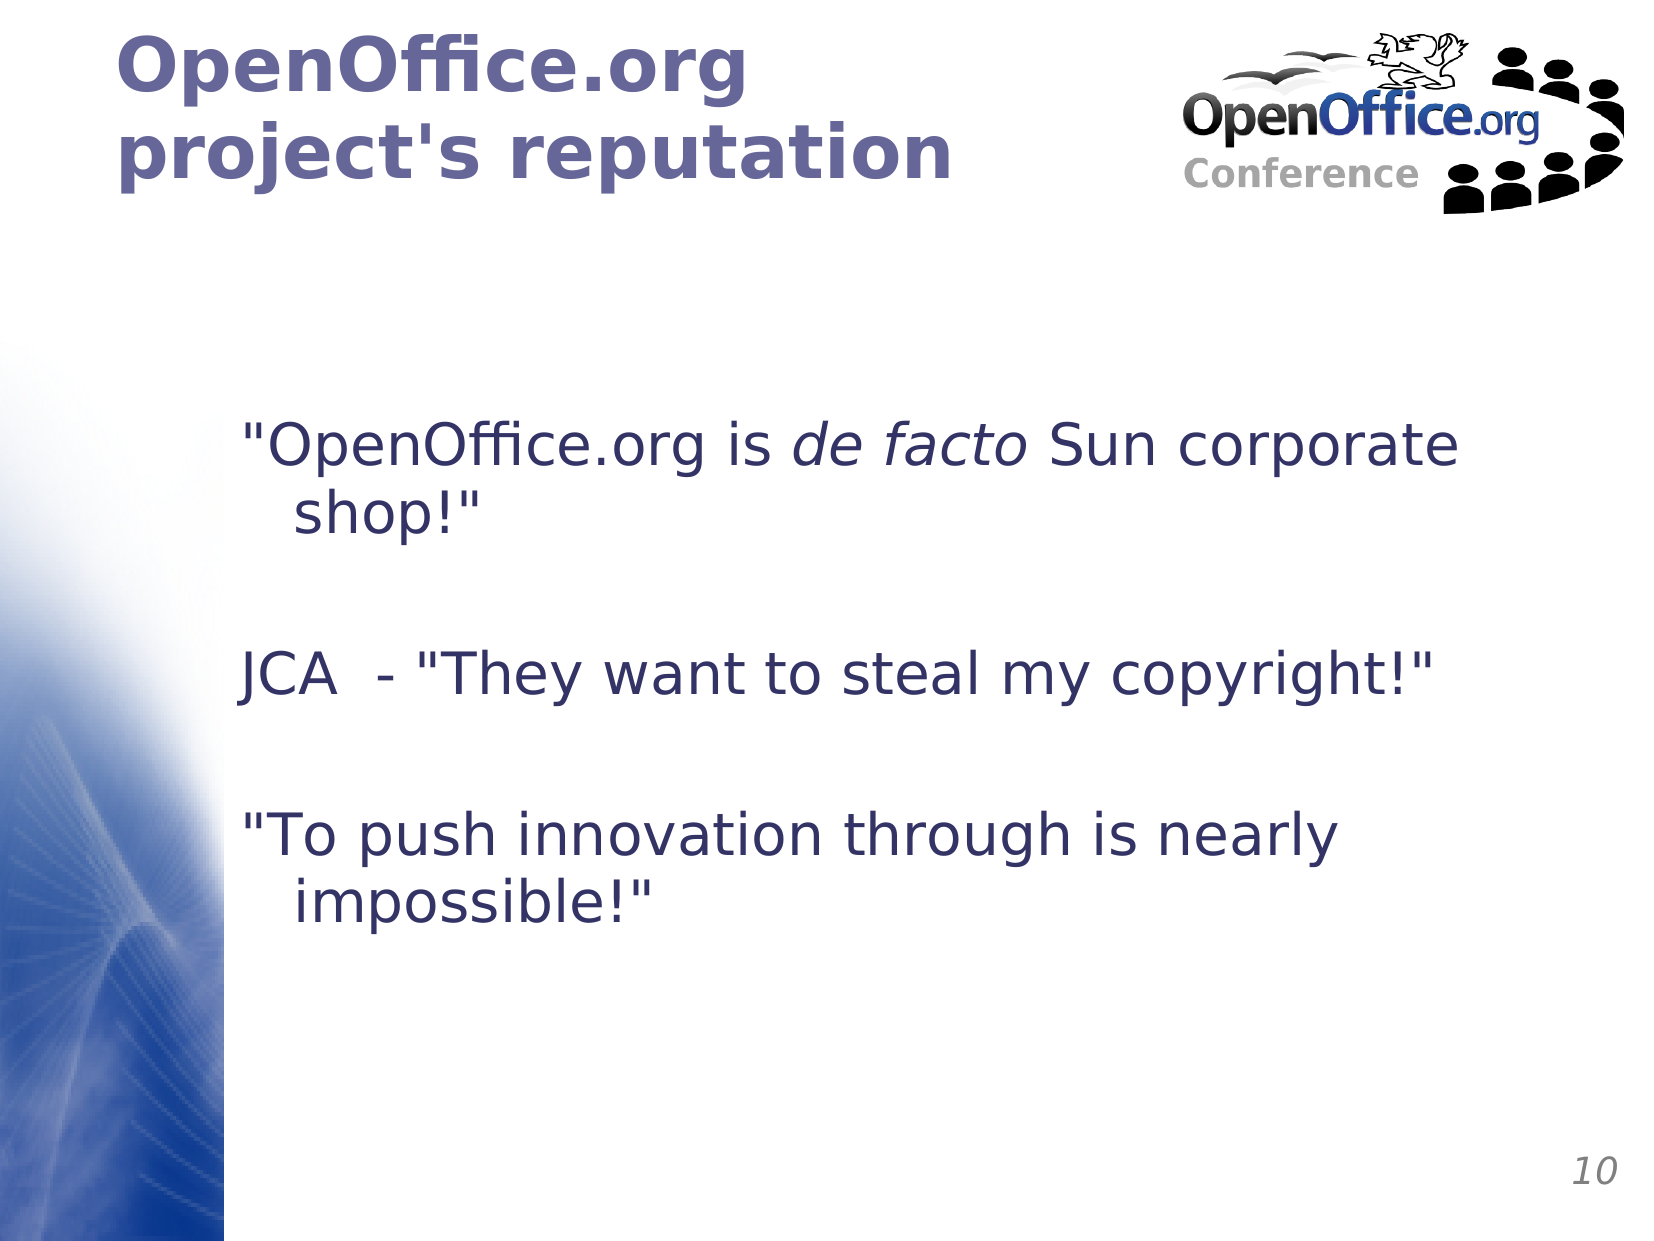

# OpenOffice.org project's reputation
"OpenOffice.org is de facto Sun corporate shop!"
JCA - "They want to steal my copyright!"
"To push innovation through is nearly impossible!"